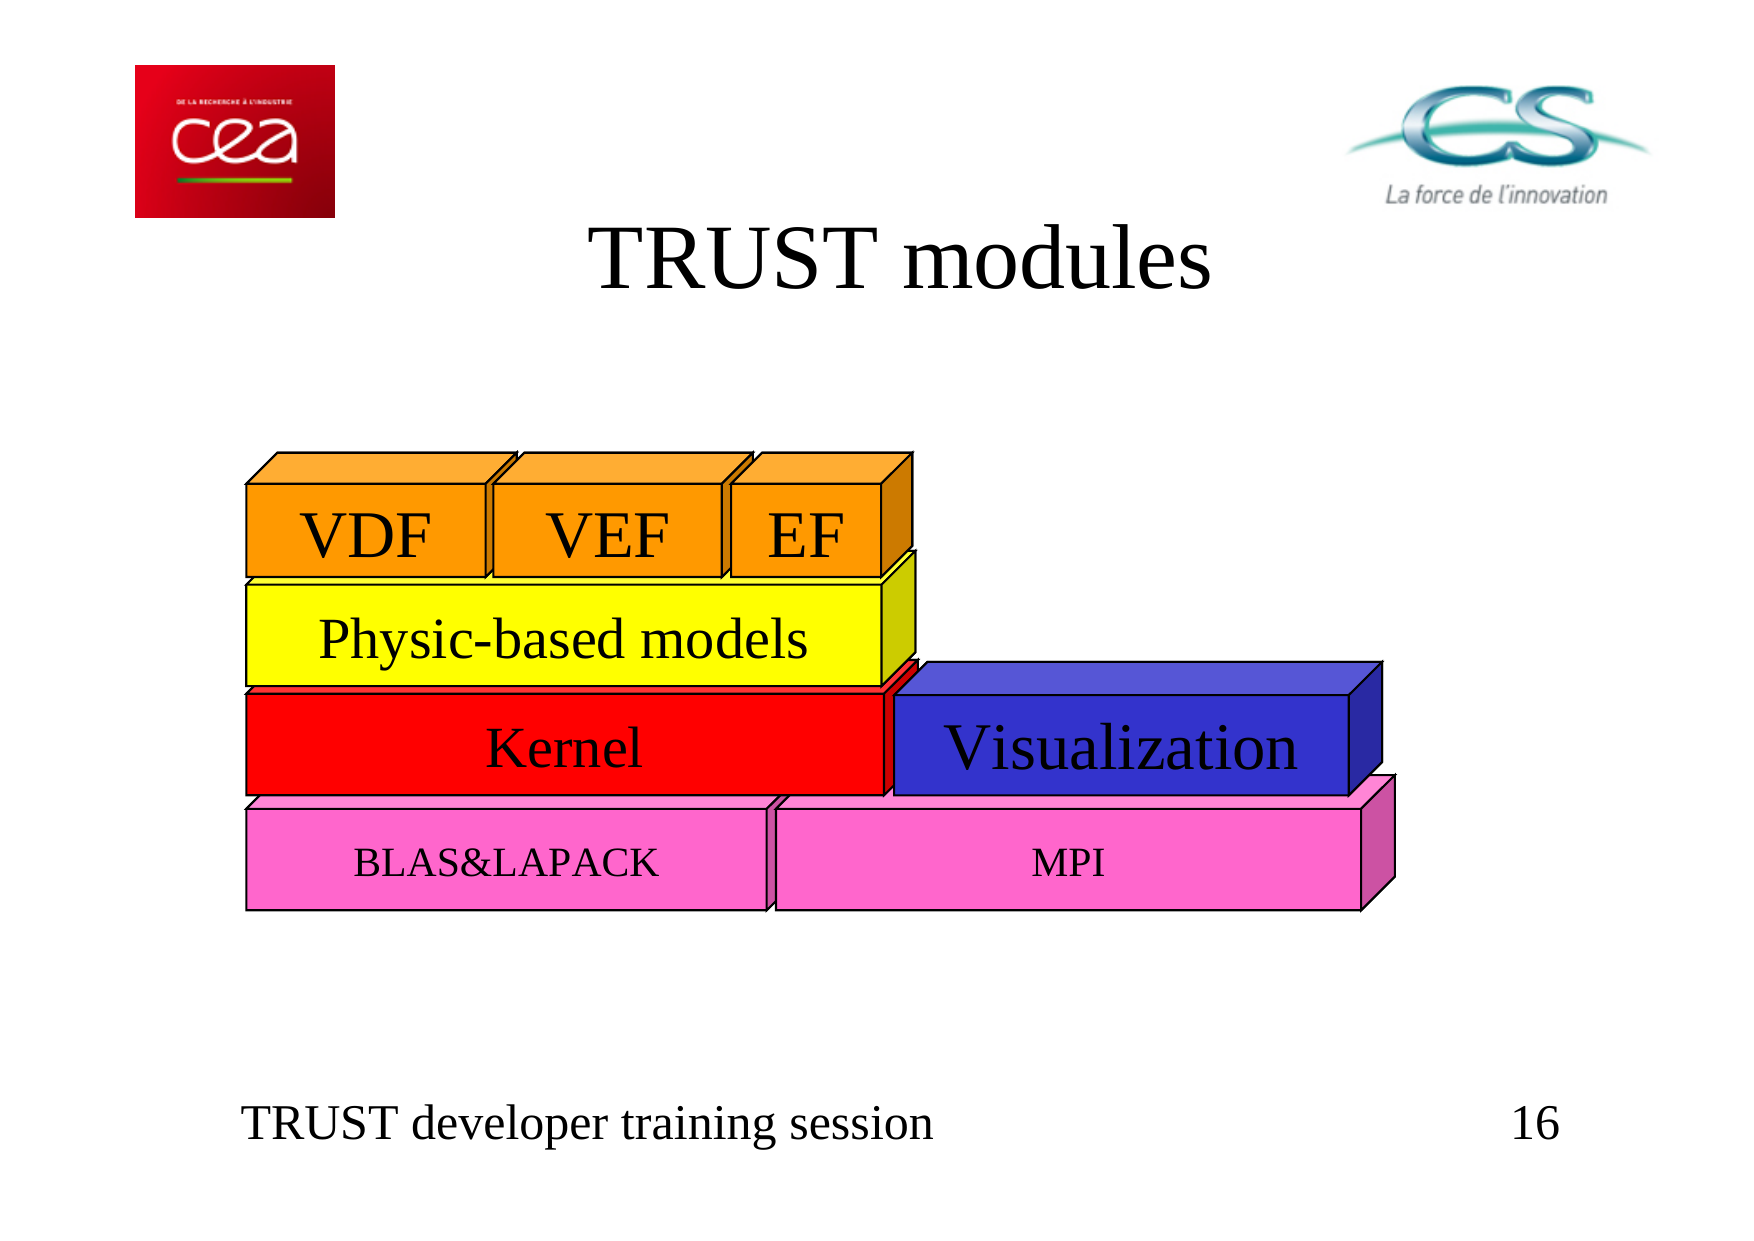

# TRUST modules
VDF
VEF
EF
Physic-based models
Kernel
Visualization
BLAS&LAPACK
MPI
TRUST developer training session
16